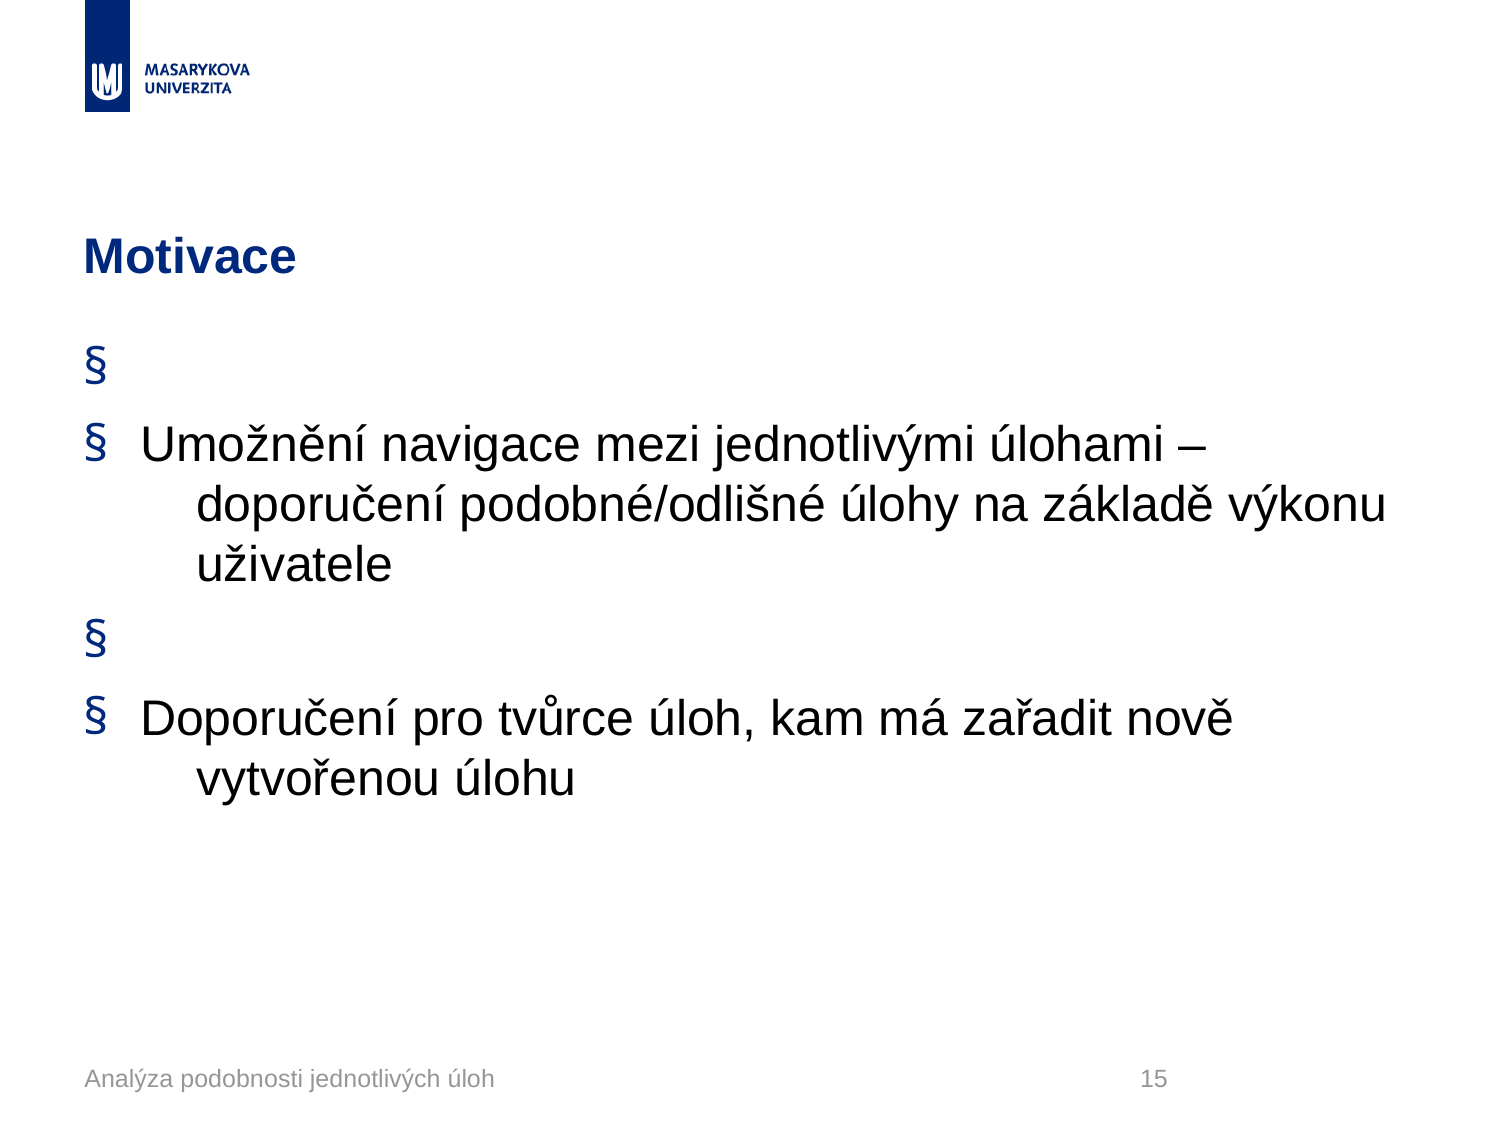

# Motivace
Umožnění navigace mezi jednotlivými úlohami – doporučení podobné/odlišné úlohy na základě výkonu uživatele
Doporučení pro tvůrce úloh, kam má zařadit nově vytvořenou úlohu
Analýza podobnosti jednotlivých úloh